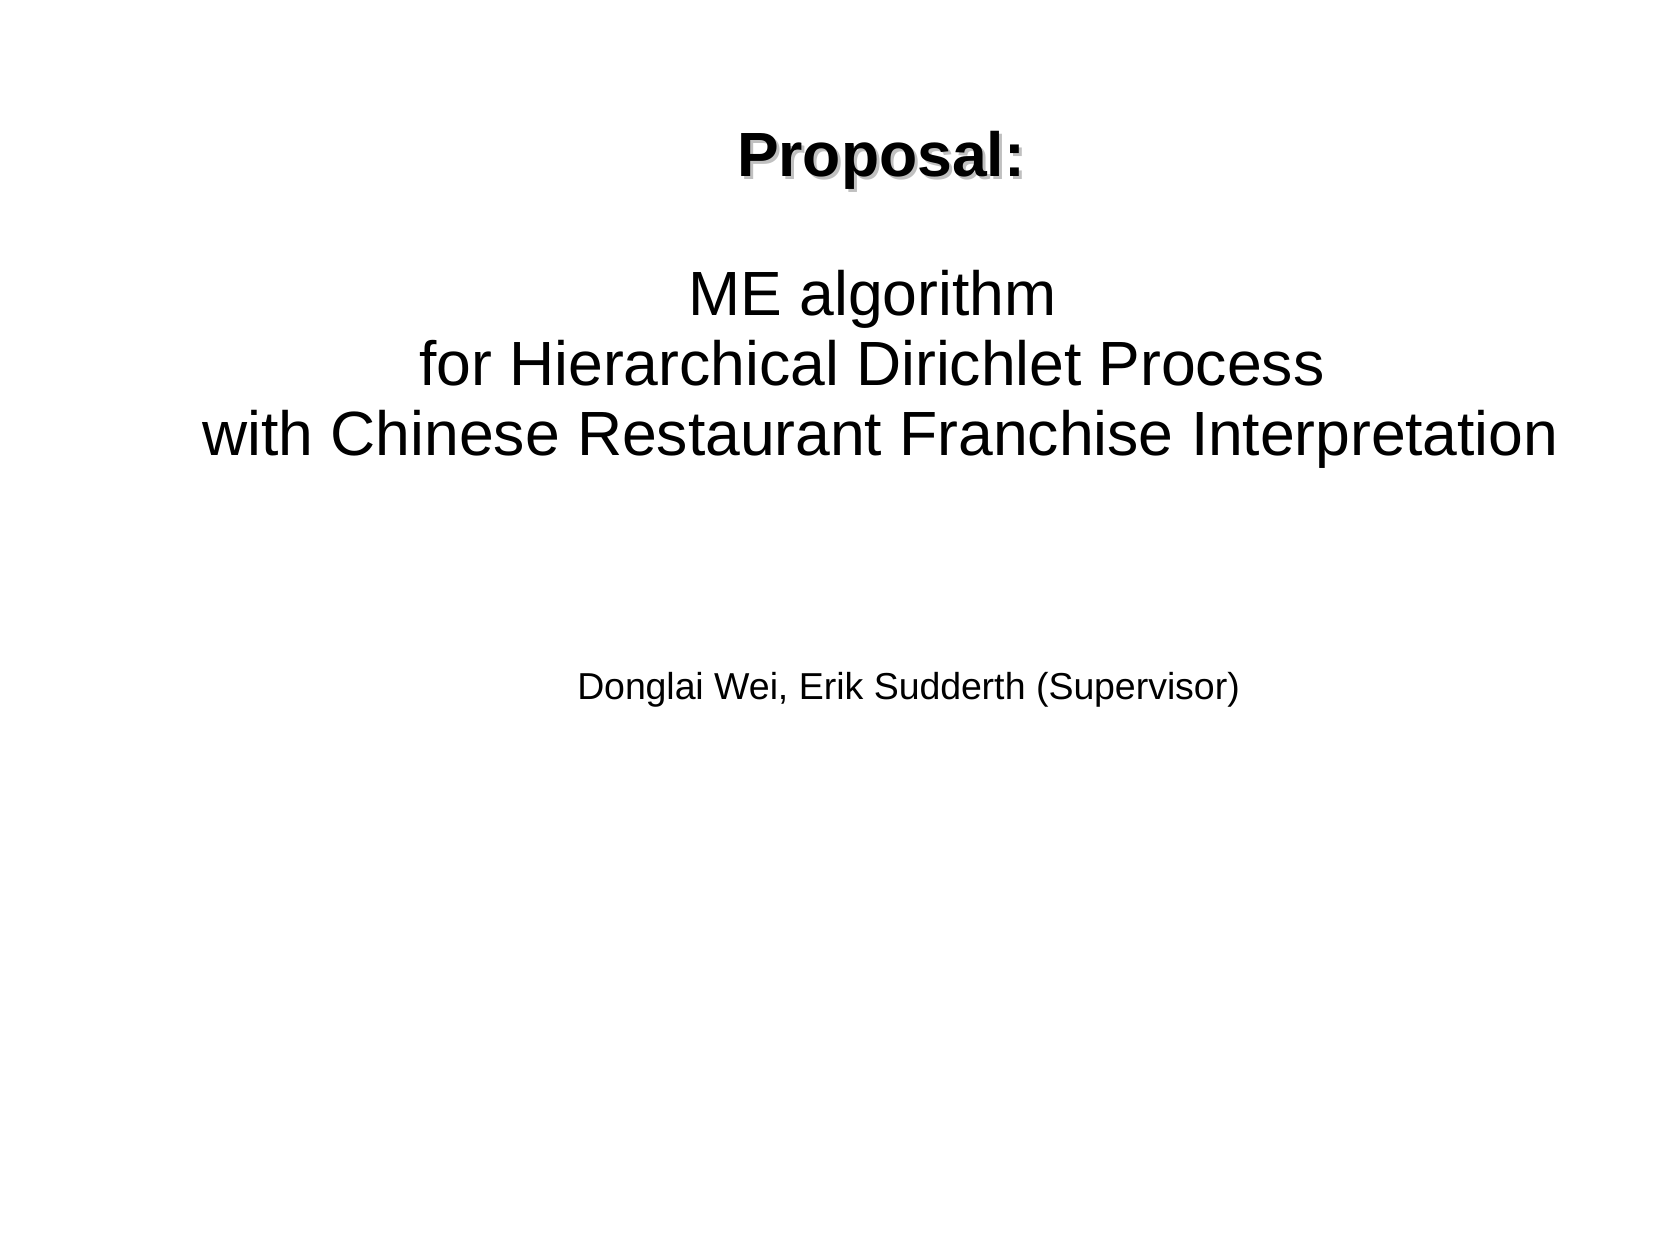

Proposal:
ME algorithm
for Hierarchical Dirichlet Process
with Chinese Restaurant Franchise Interpretation
Donglai Wei, Erik Sudderth (Supervisor)